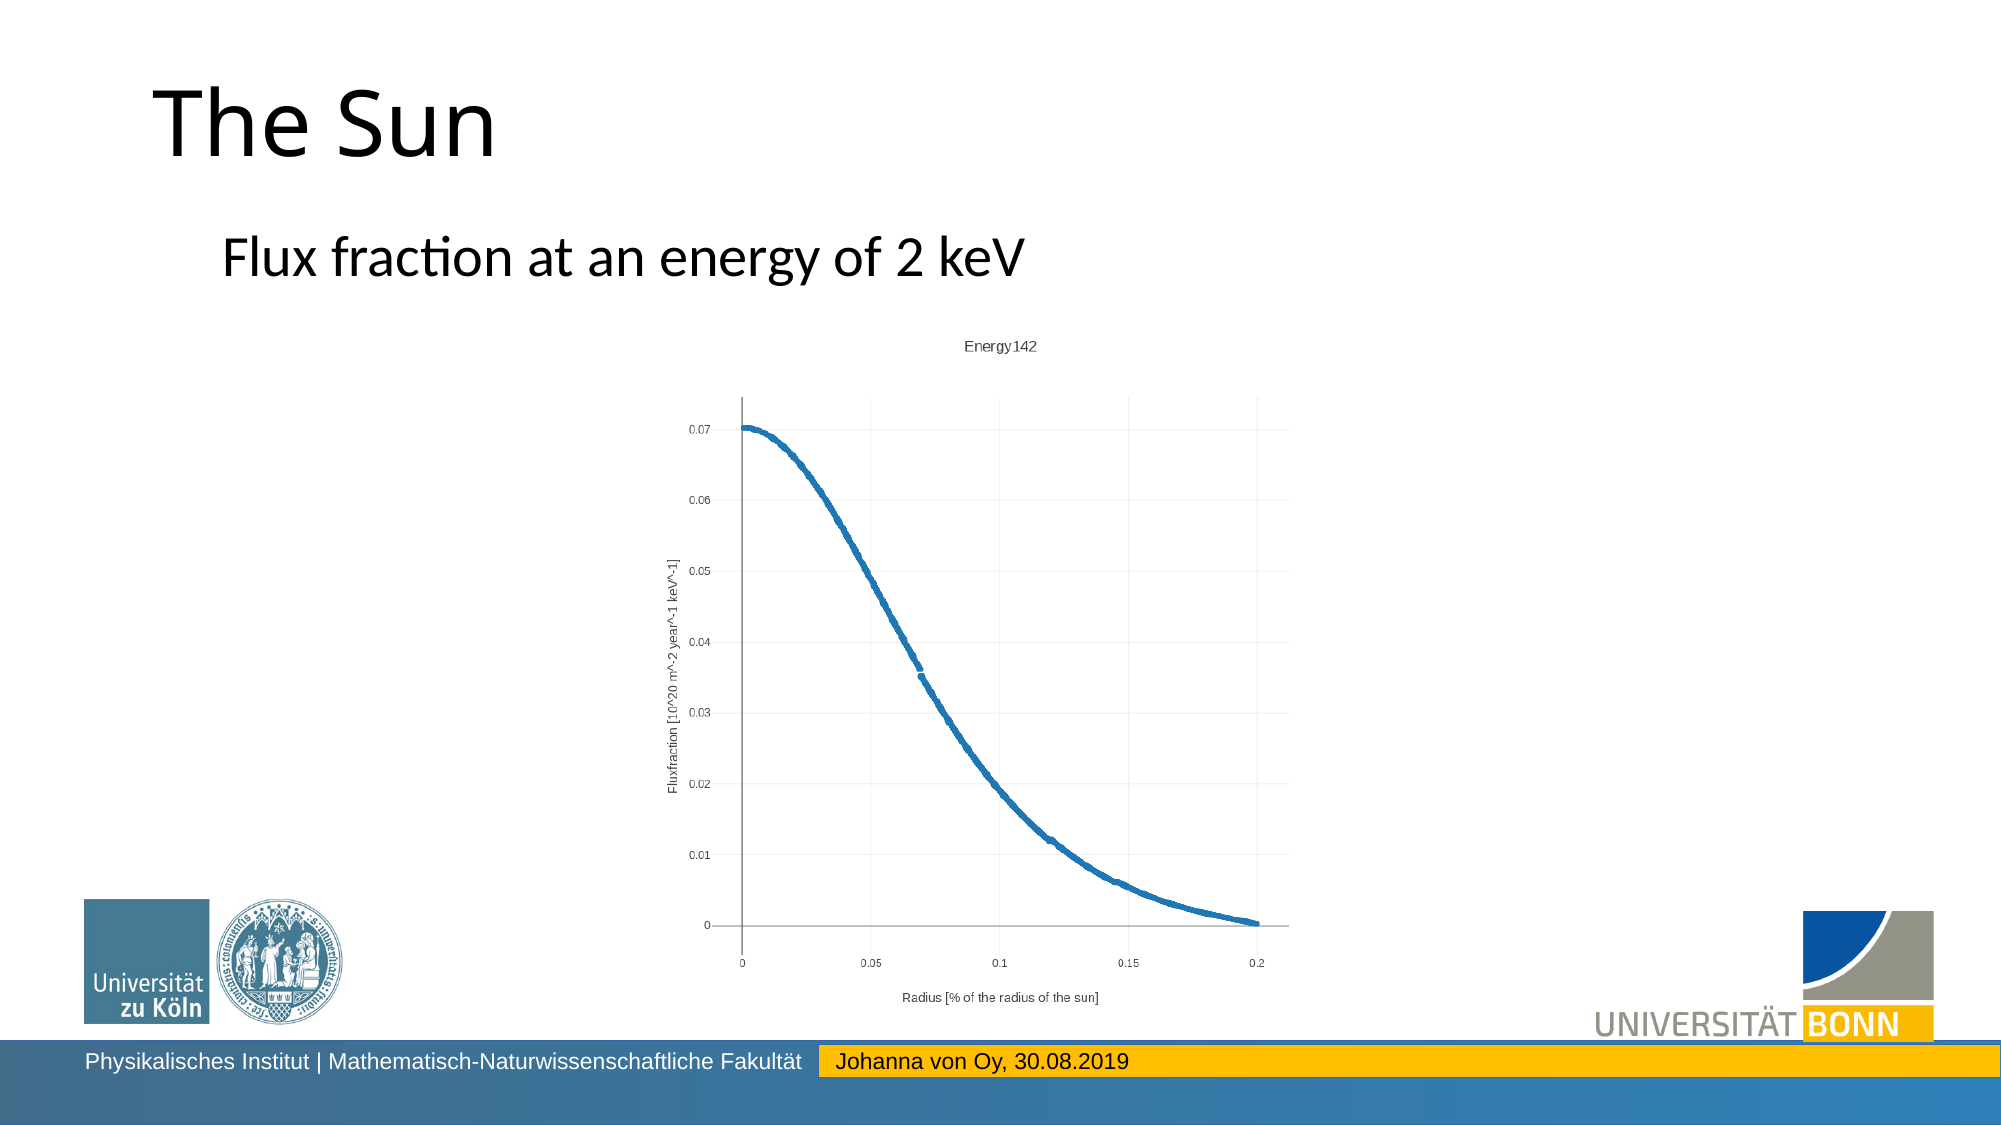

# The Sun
Flux fraction at an energy of 2 keV
Physikalisches Institut | Mathematisch-Naturwissenschaftliche Fakultät
 Johanna von Oy, 30.08.2019